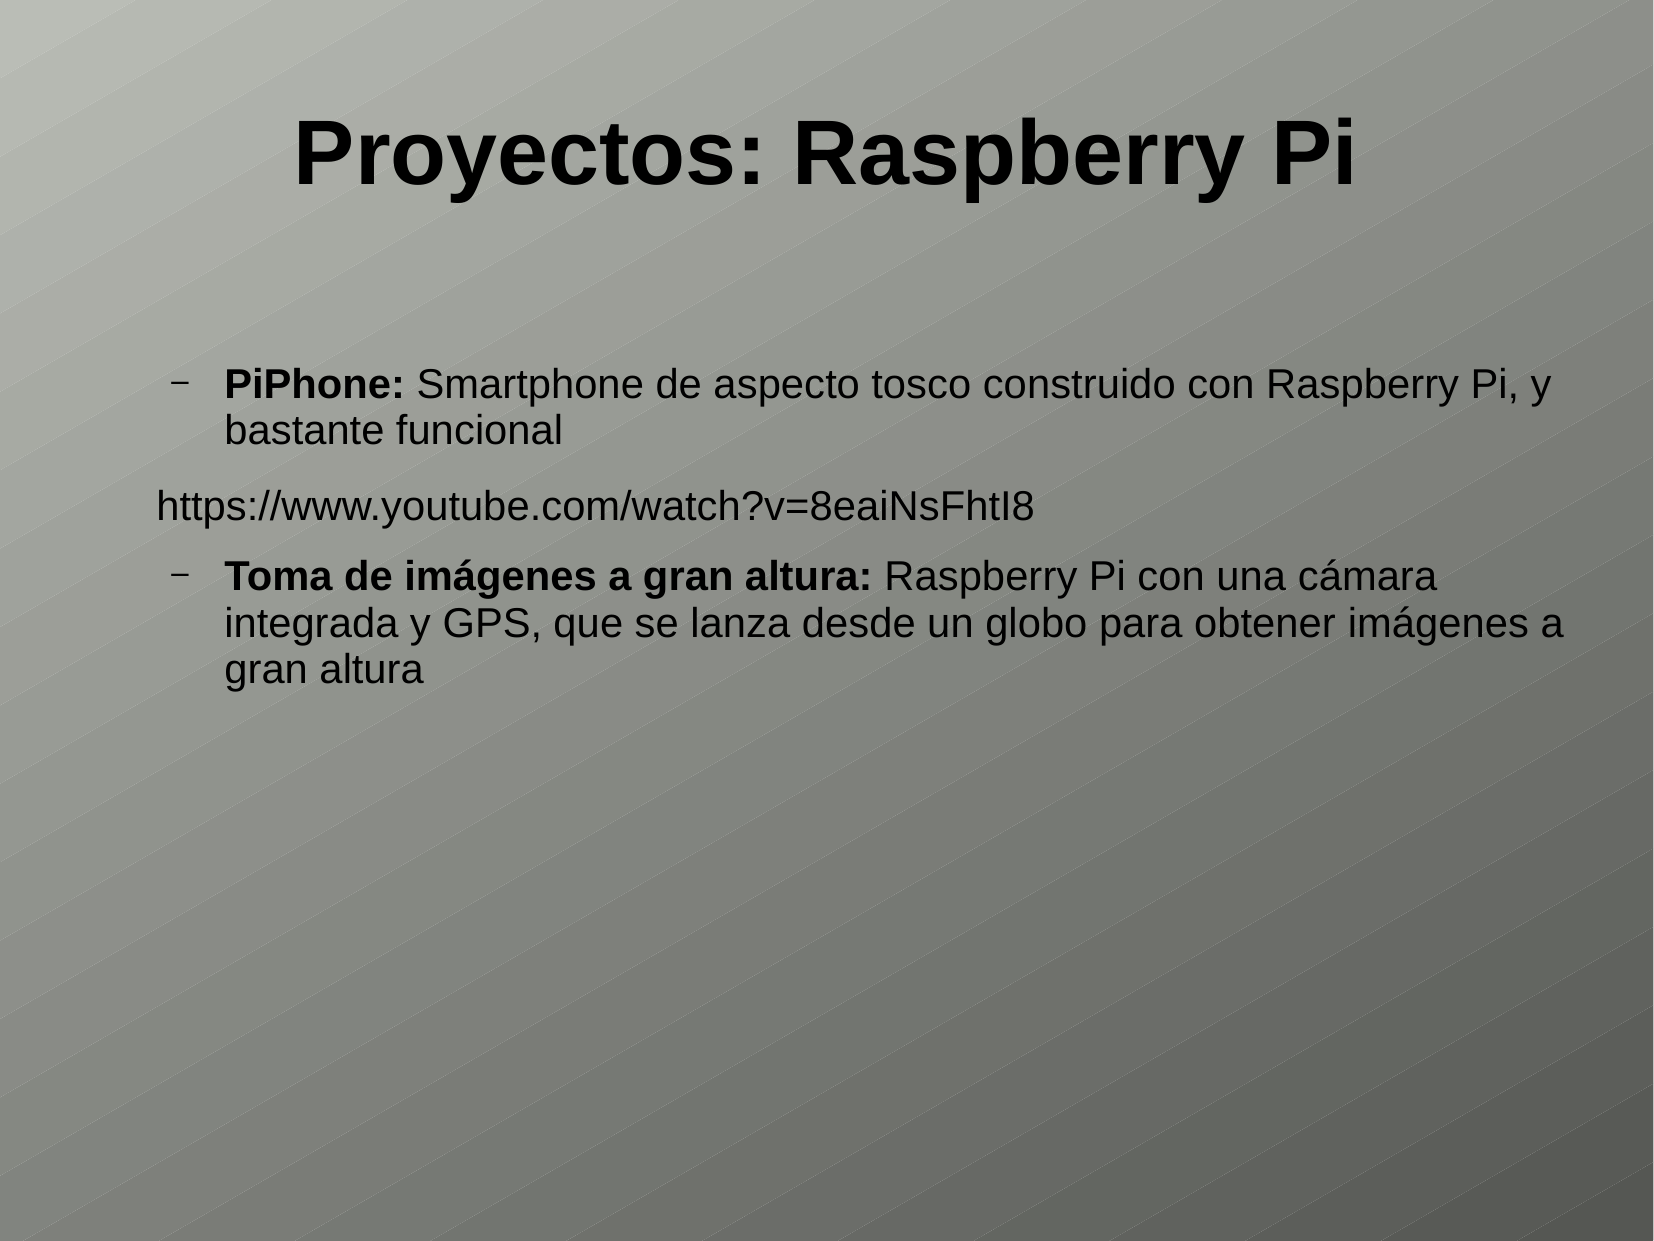

# Proyectos: Raspberry Pi
PiPhone: Smartphone de aspecto tosco construido con Raspberry Pi, y bastante funcional
 	https://www.youtube.com/watch?v=8eaiNsFhtI8
Toma de imágenes a gran altura: Raspberry Pi con una cámara integrada y GPS, que se lanza desde un globo para obtener imágenes a gran altura